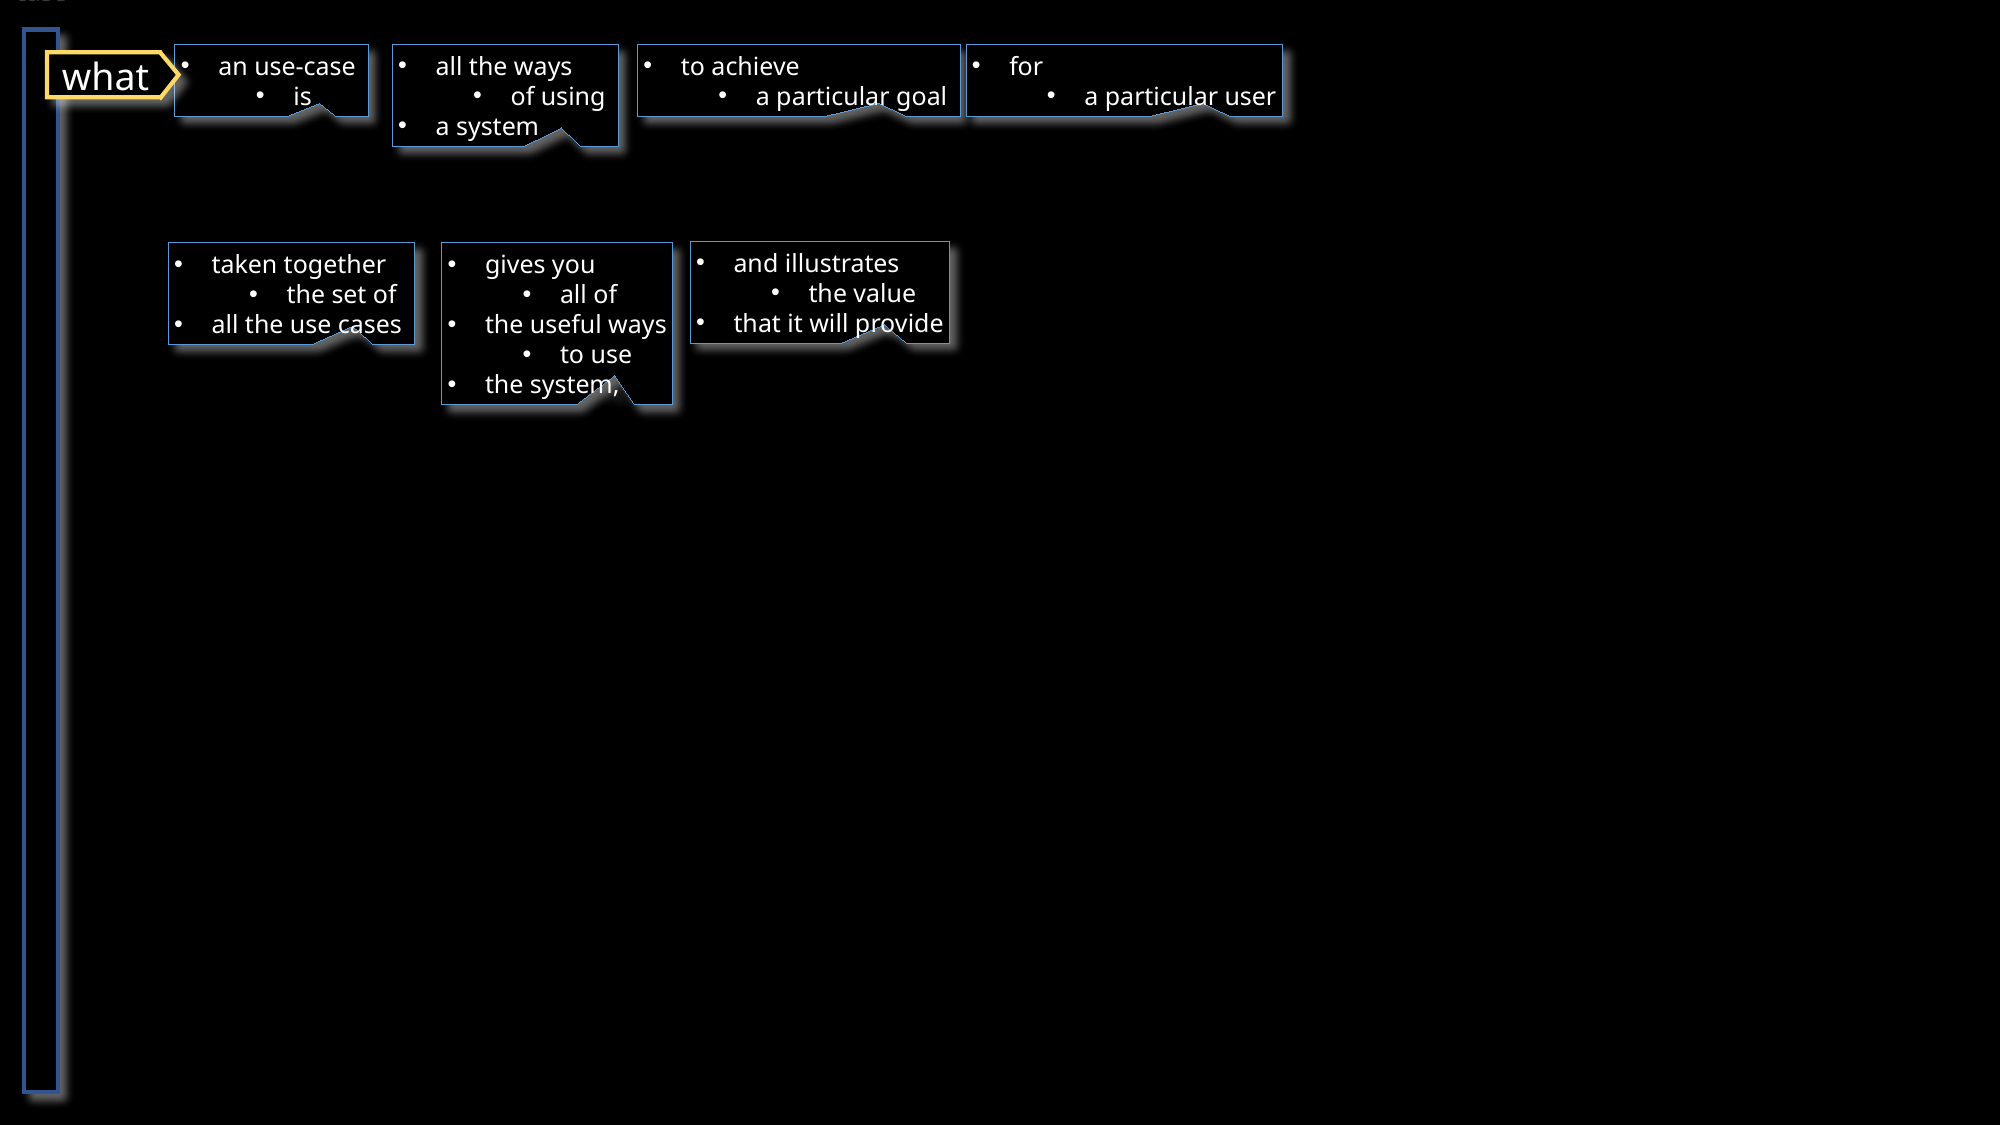

# 2.1 use-case
an use-case
is
all the ways
of using
a system
to achieve
a particular goal
for
a particular user
what
and illustrates
the value
that it will provide
taken together
the set of
all the use cases
gives you
all of
the useful ways
to use
the system,